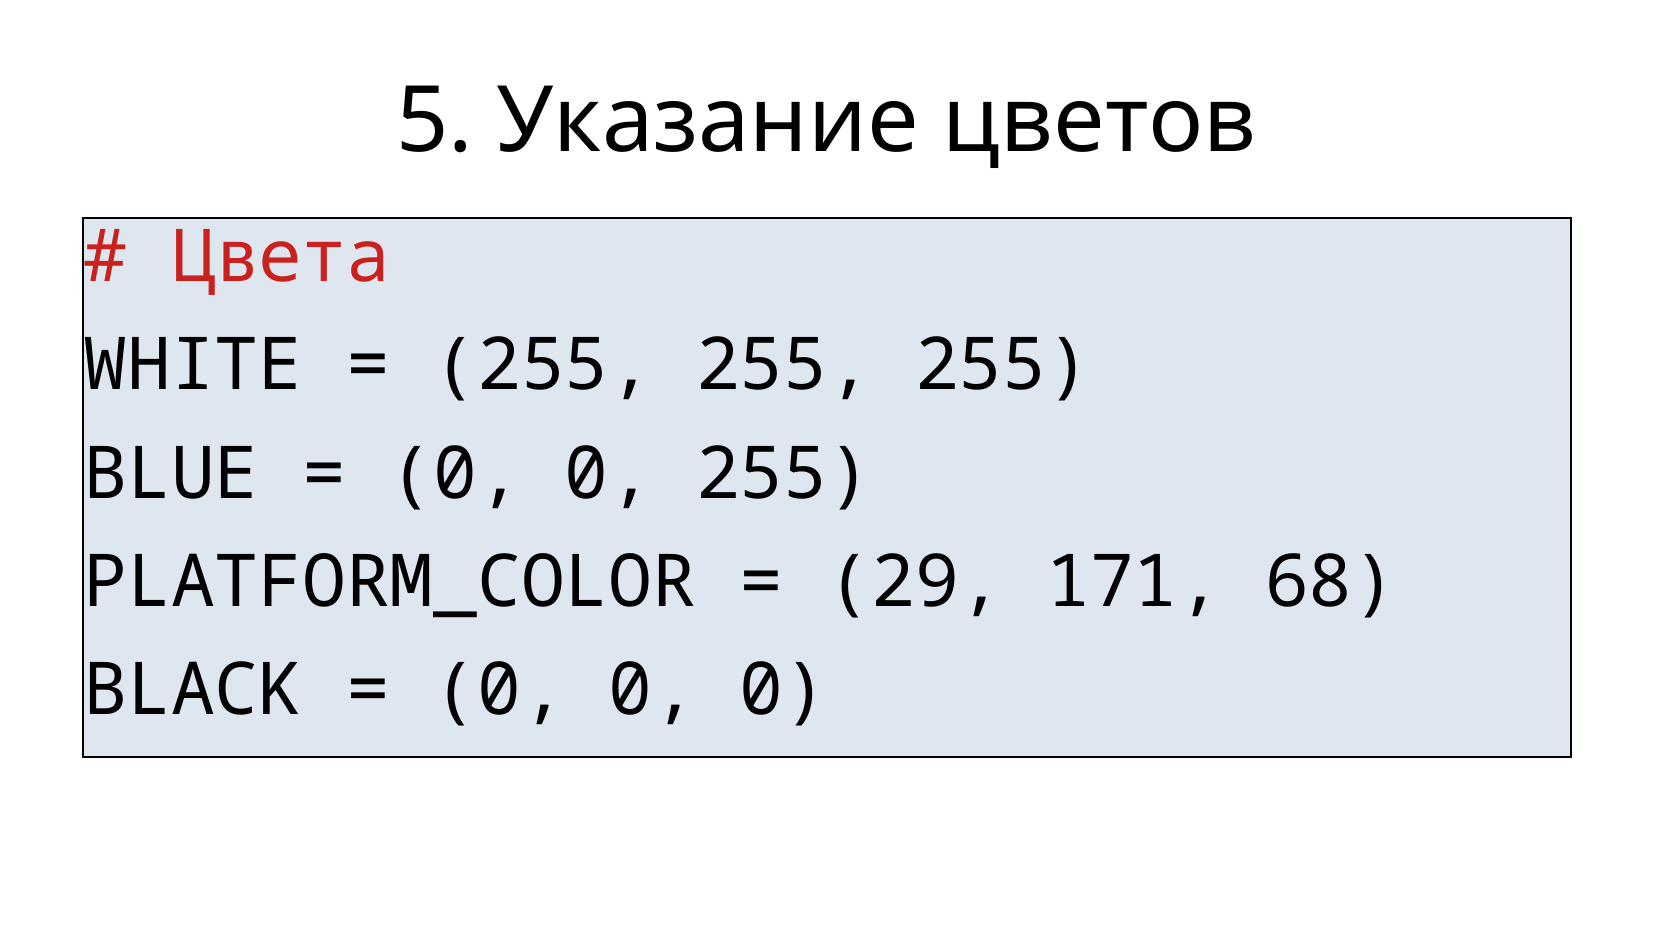

# 5. Указание цветов
# Цвета
WHITE = (255, 255, 255)
BLUE = (0, 0, 255)
PLATFORM_COLOR = (29, 171, 68)
BLACK = (0, 0, 0)